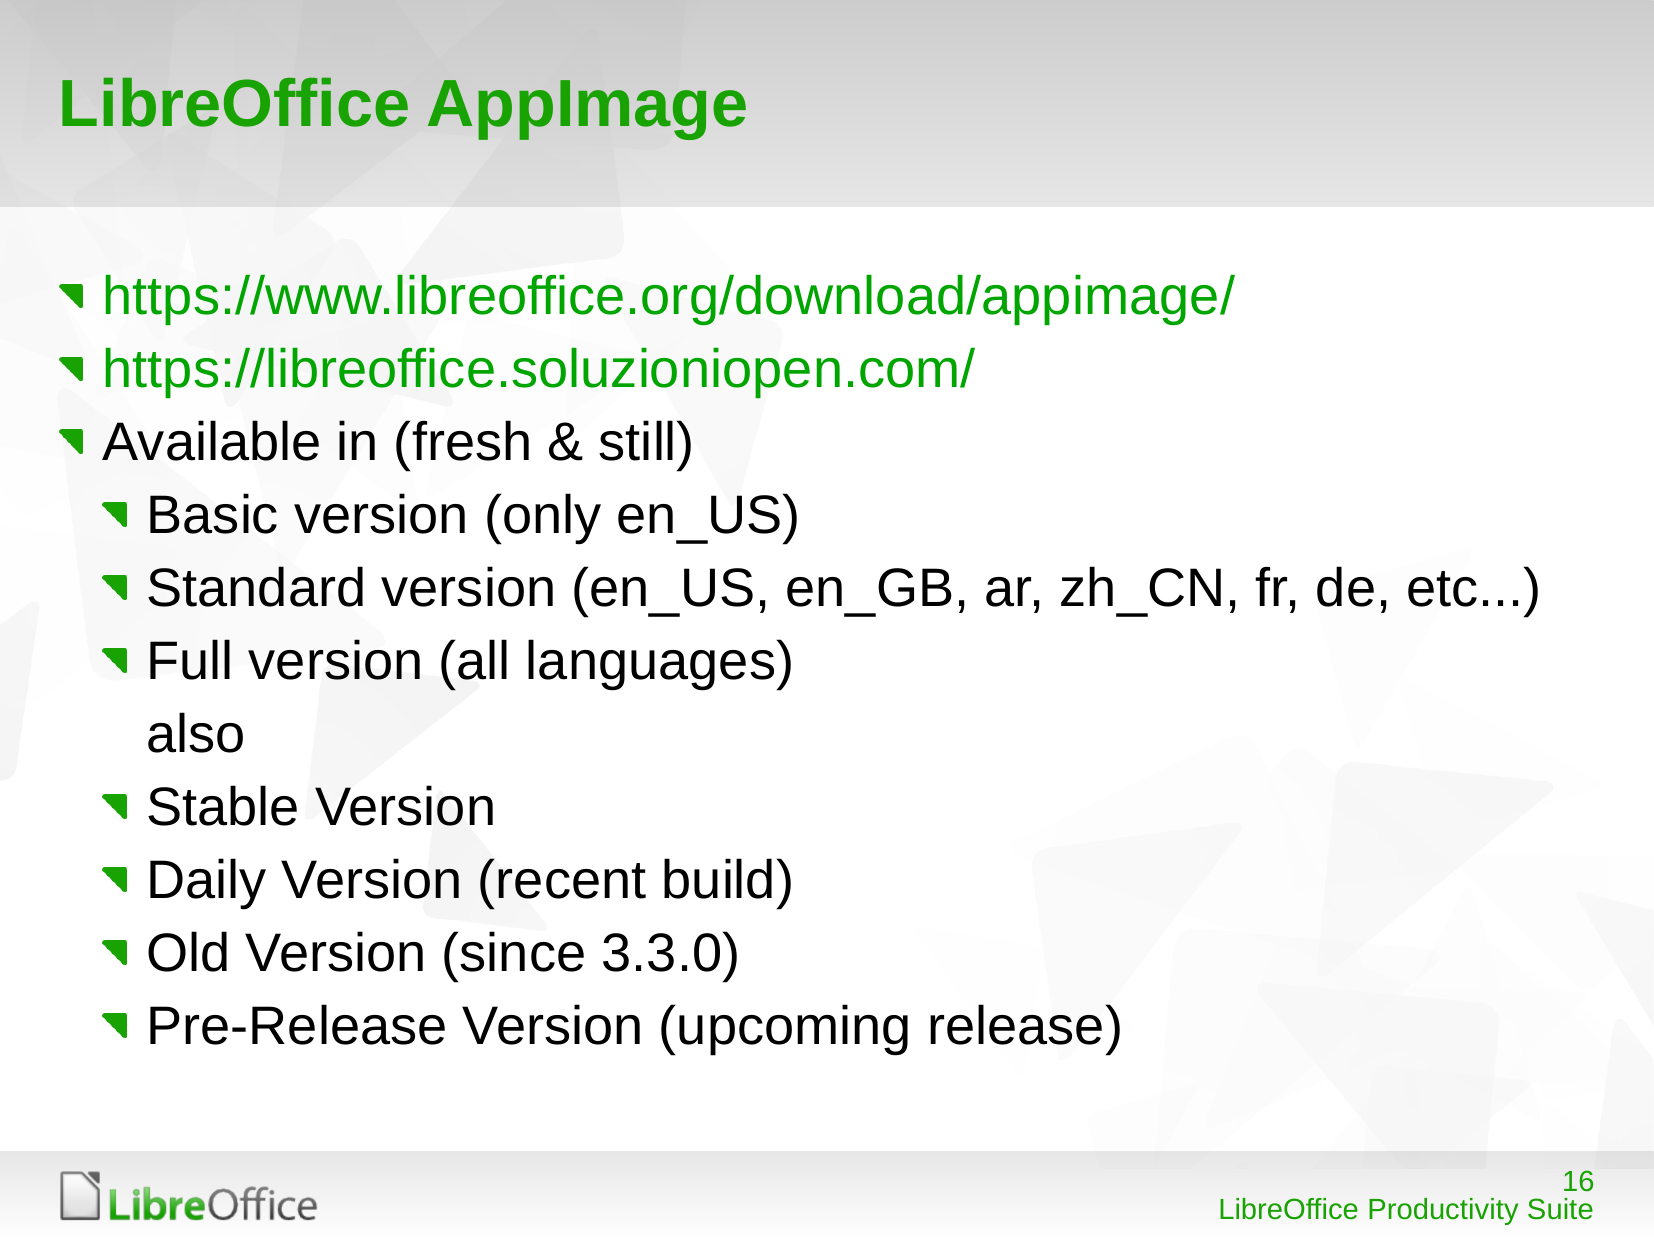

# LibreOffice AppImage
https://www.libreoffice.org/download/appimage/
https://libreoffice.soluzioniopen.com/
Available in (fresh & still)
Basic version (only en_US)
Standard version (en_US, en_GB, ar, zh_CN, fr, de, etc...)
Full version (all languages)
also
Stable Version
Daily Version (recent build)
Old Version (since 3.3.0)
Pre-Release Version (upcoming release)
16
LibreOffice Productivity Suite